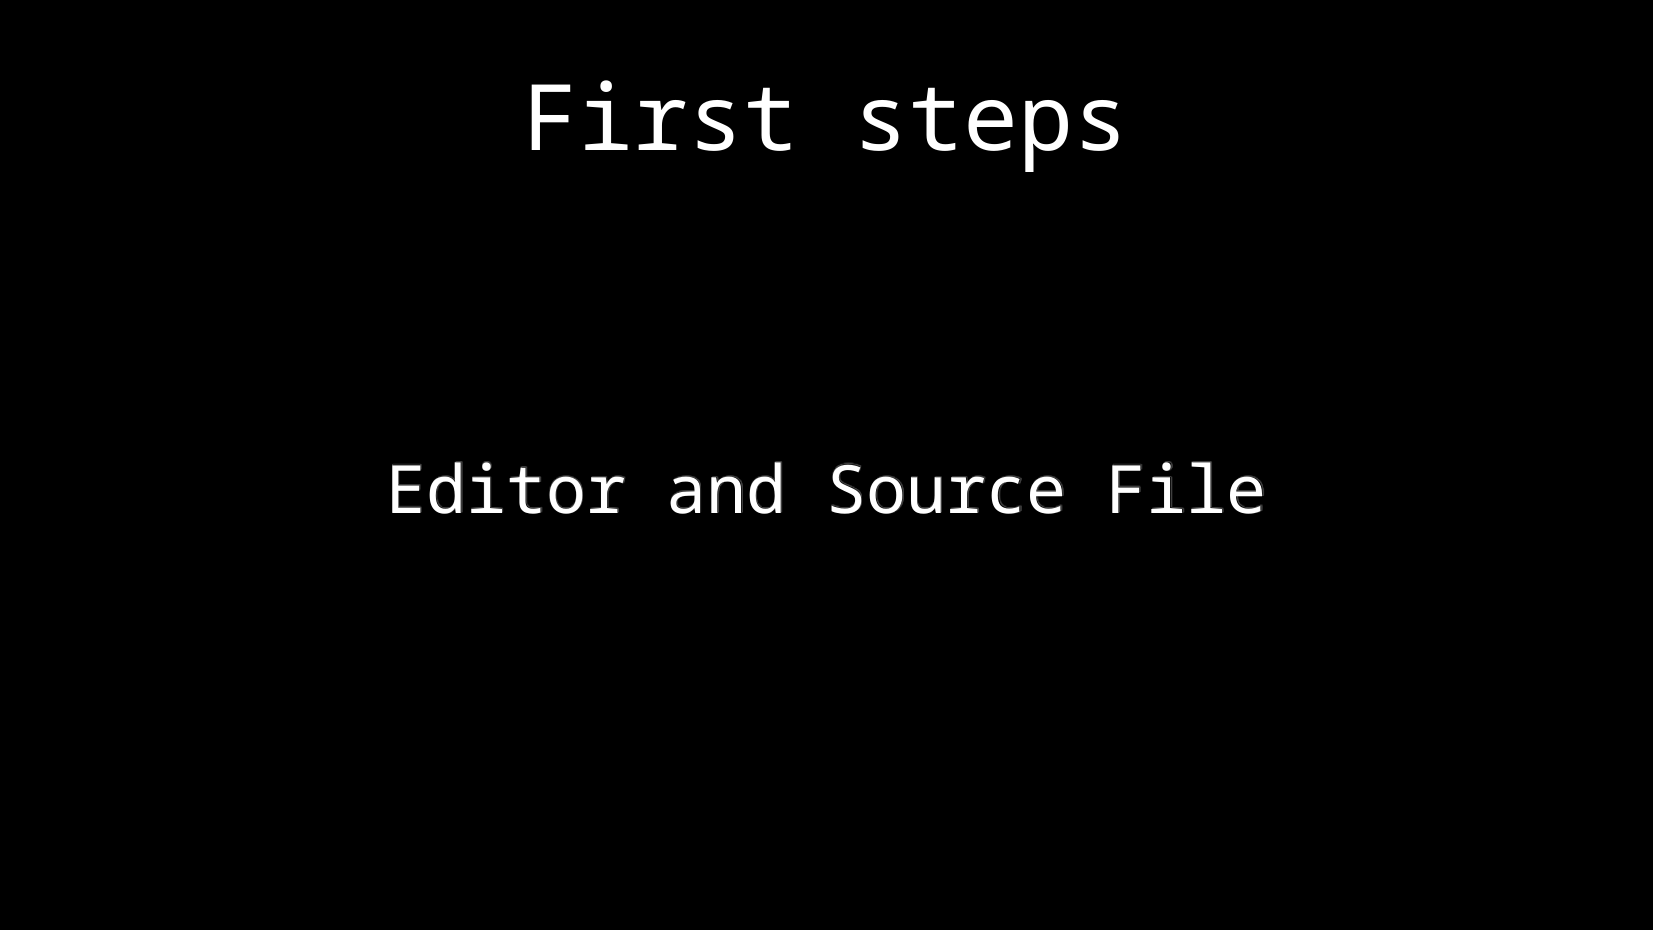

First steps
# Editor and Source File